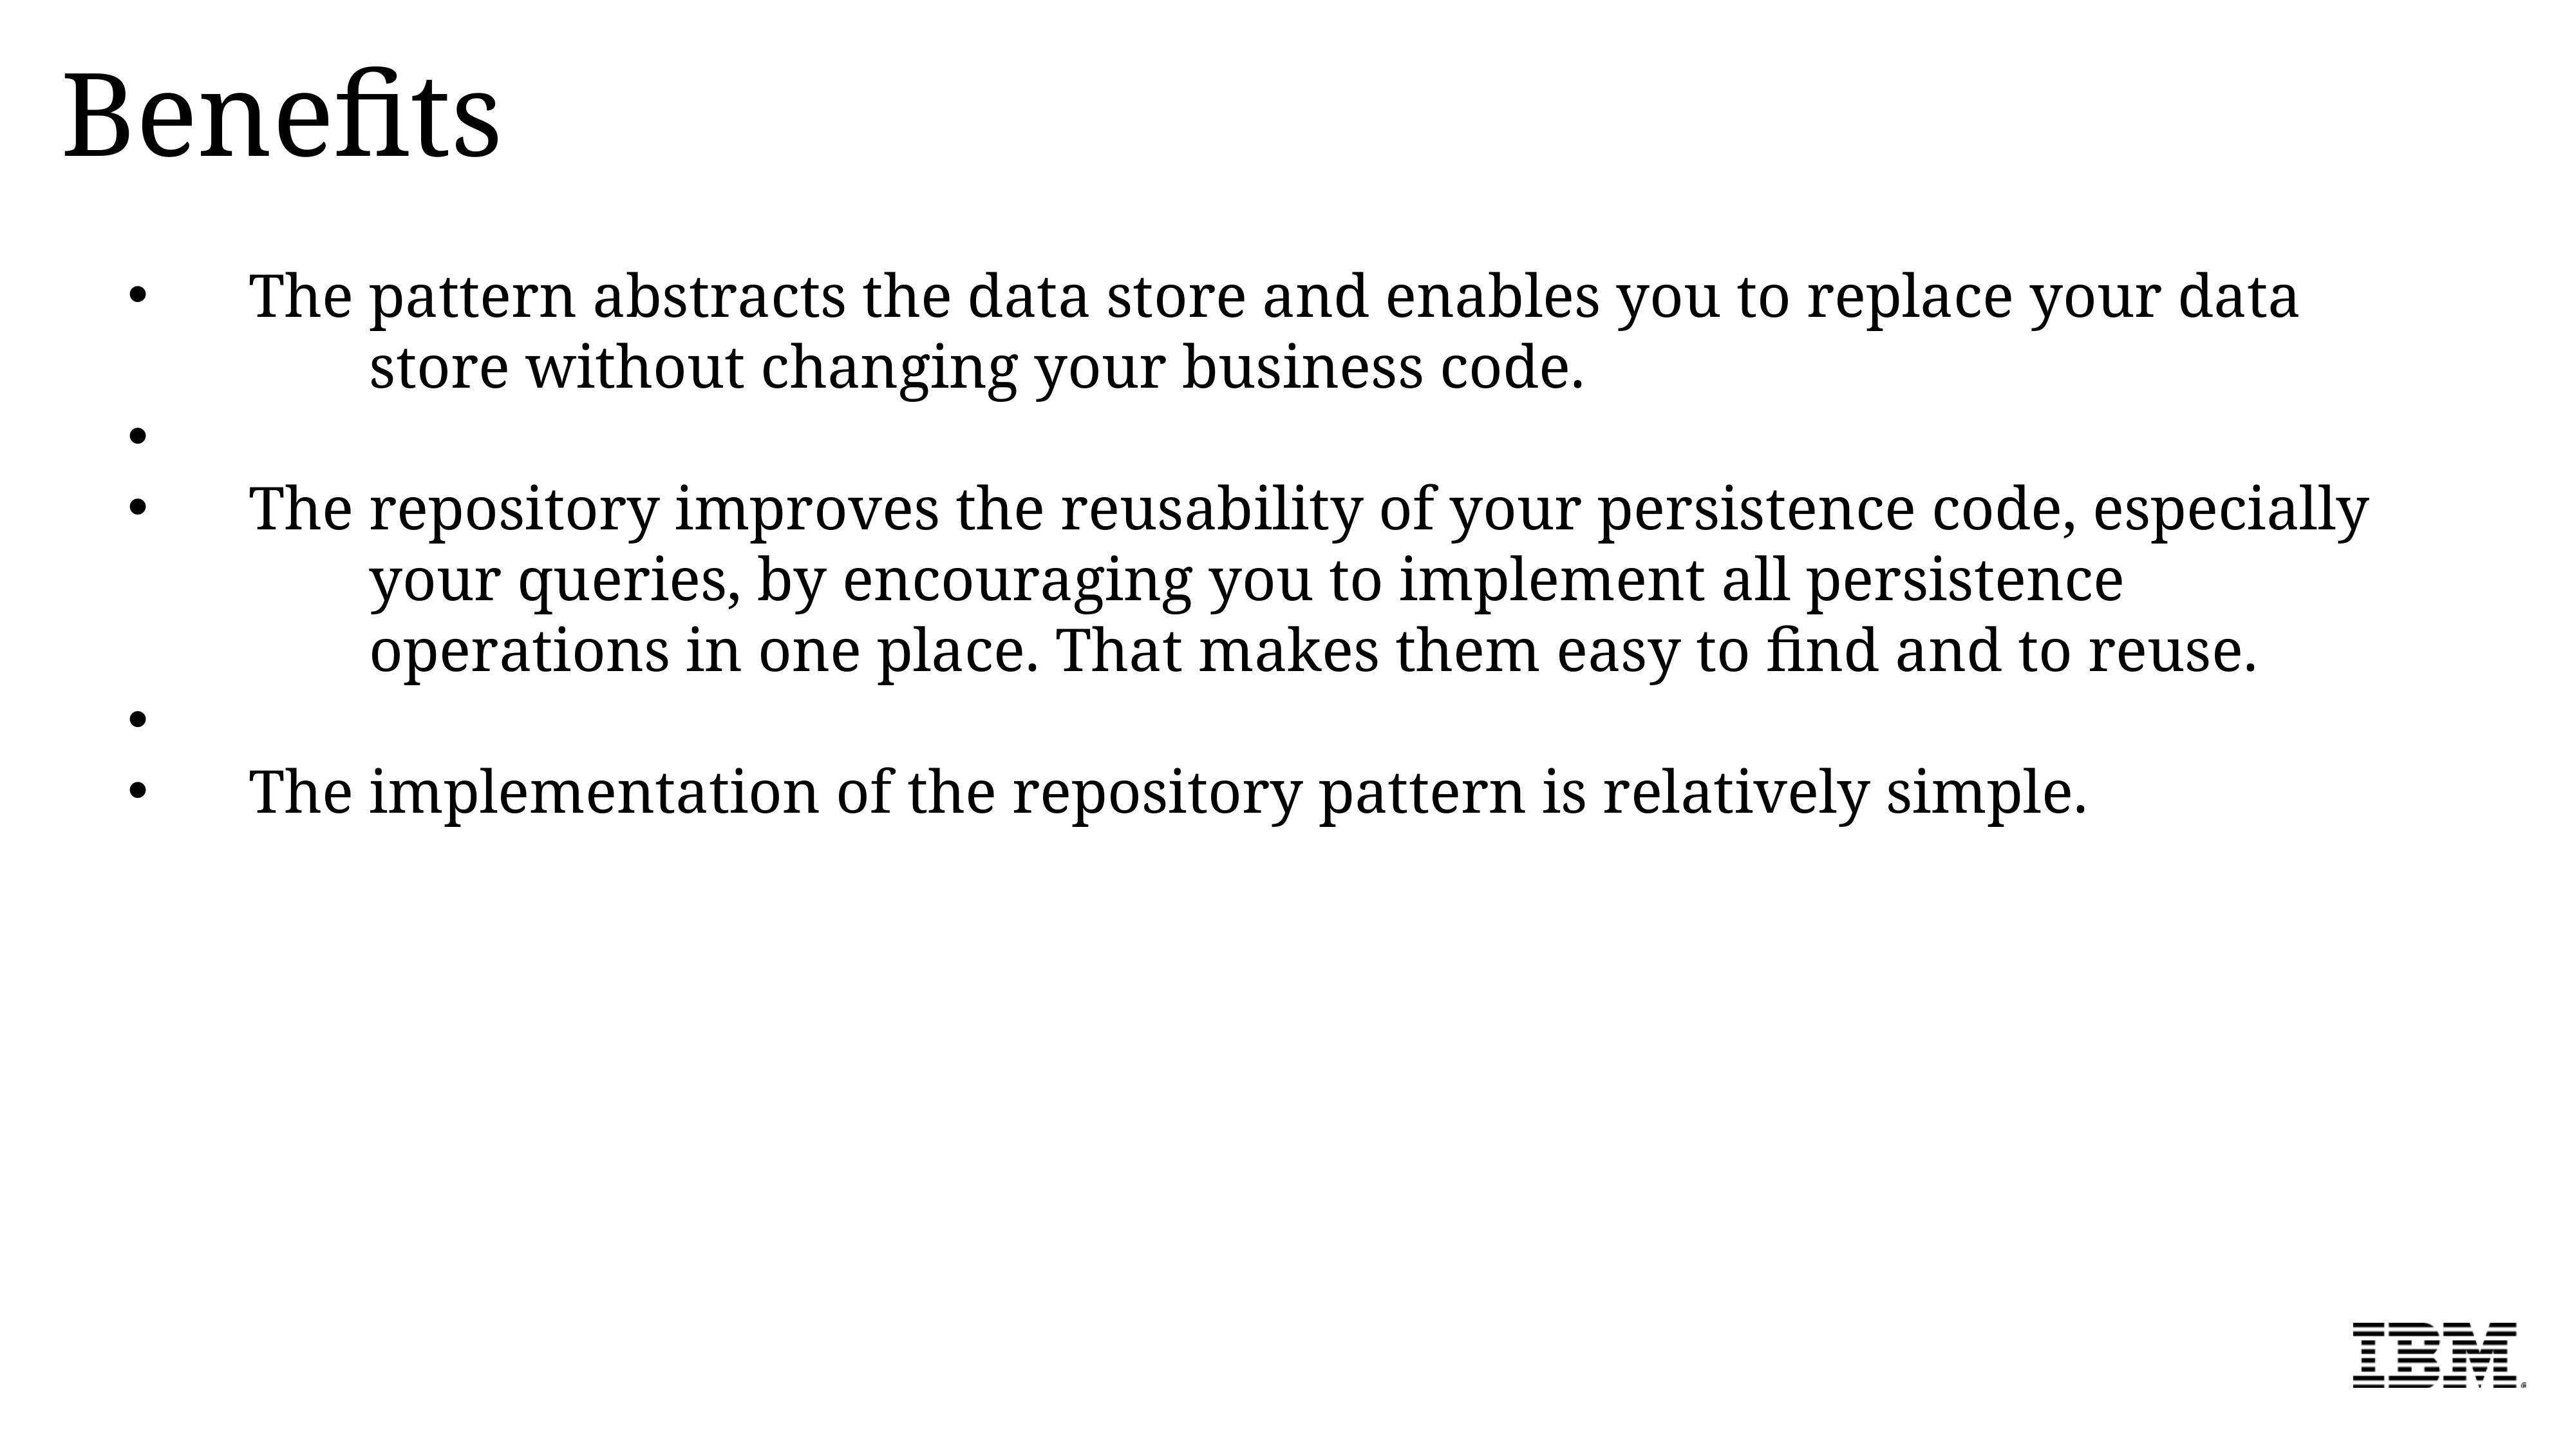

# Benefits
The pattern abstracts the data store and enables you to replace your data store without changing your business code.
The repository improves the reusability of your persistence code, especially your queries, by encouraging you to implement all persistence operations in one place. That makes them easy to find and to reuse.
The implementation of the repository pattern is relatively simple.